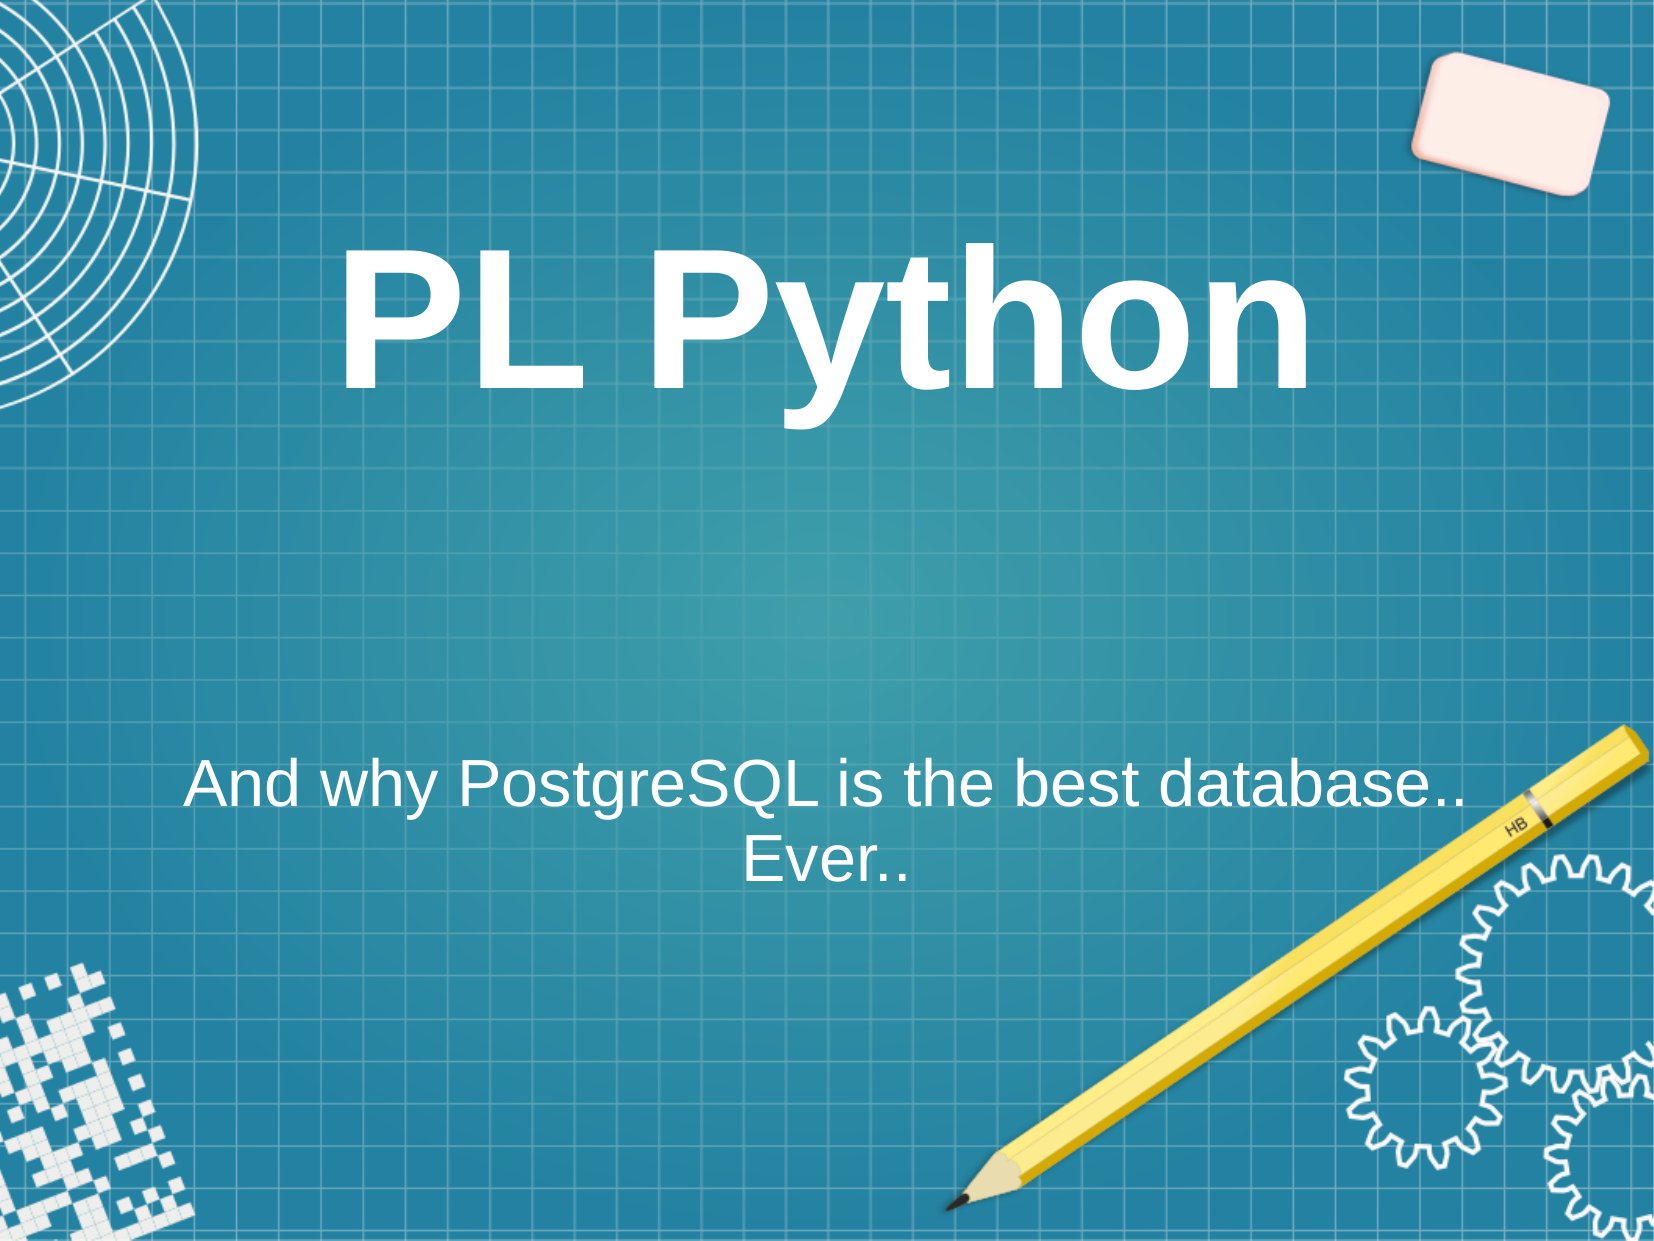

# PL Python
And why PostgreSQL is the best database..
Ever..